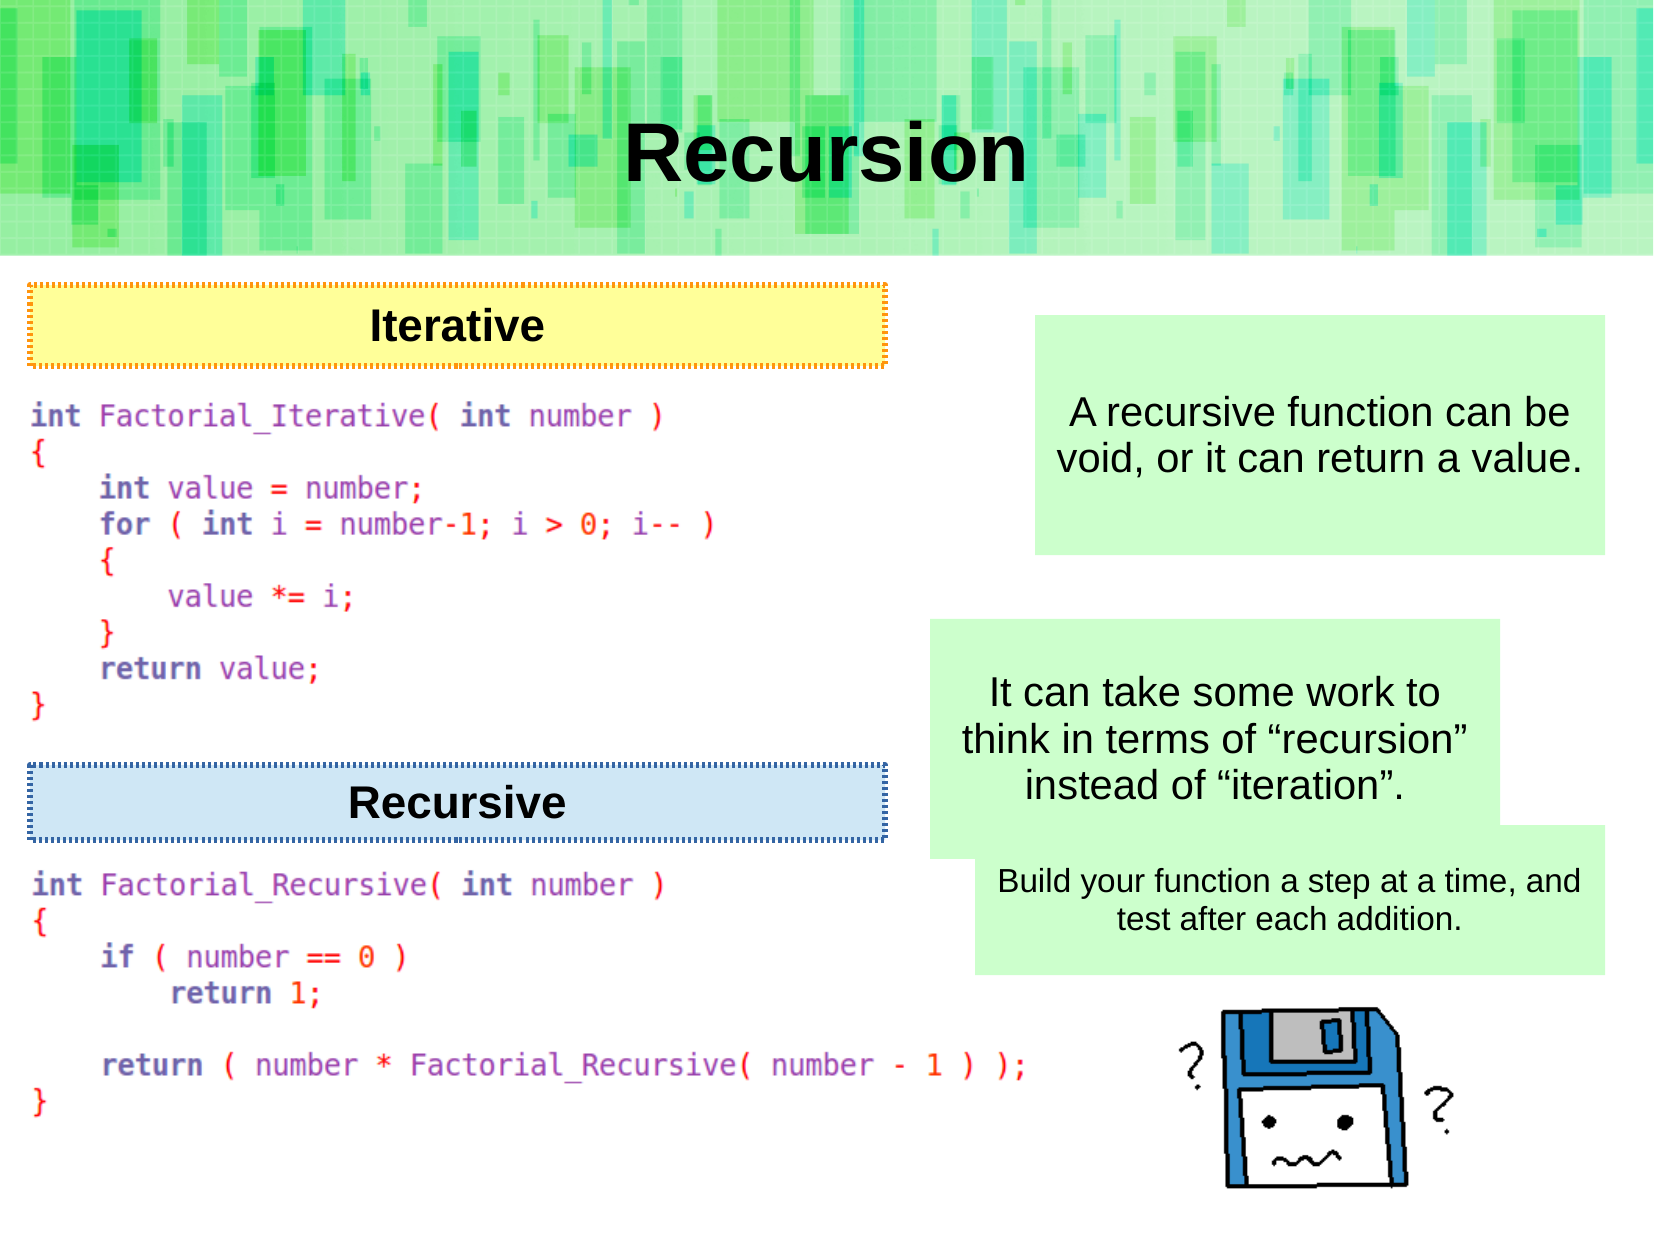

# Recursion
Iterative
A recursive function can be void, or it can return a value.
It can take some work to think in terms of “recursion” instead of “iteration”.
Recursive
Build your function a step at a time, and test after each addition.